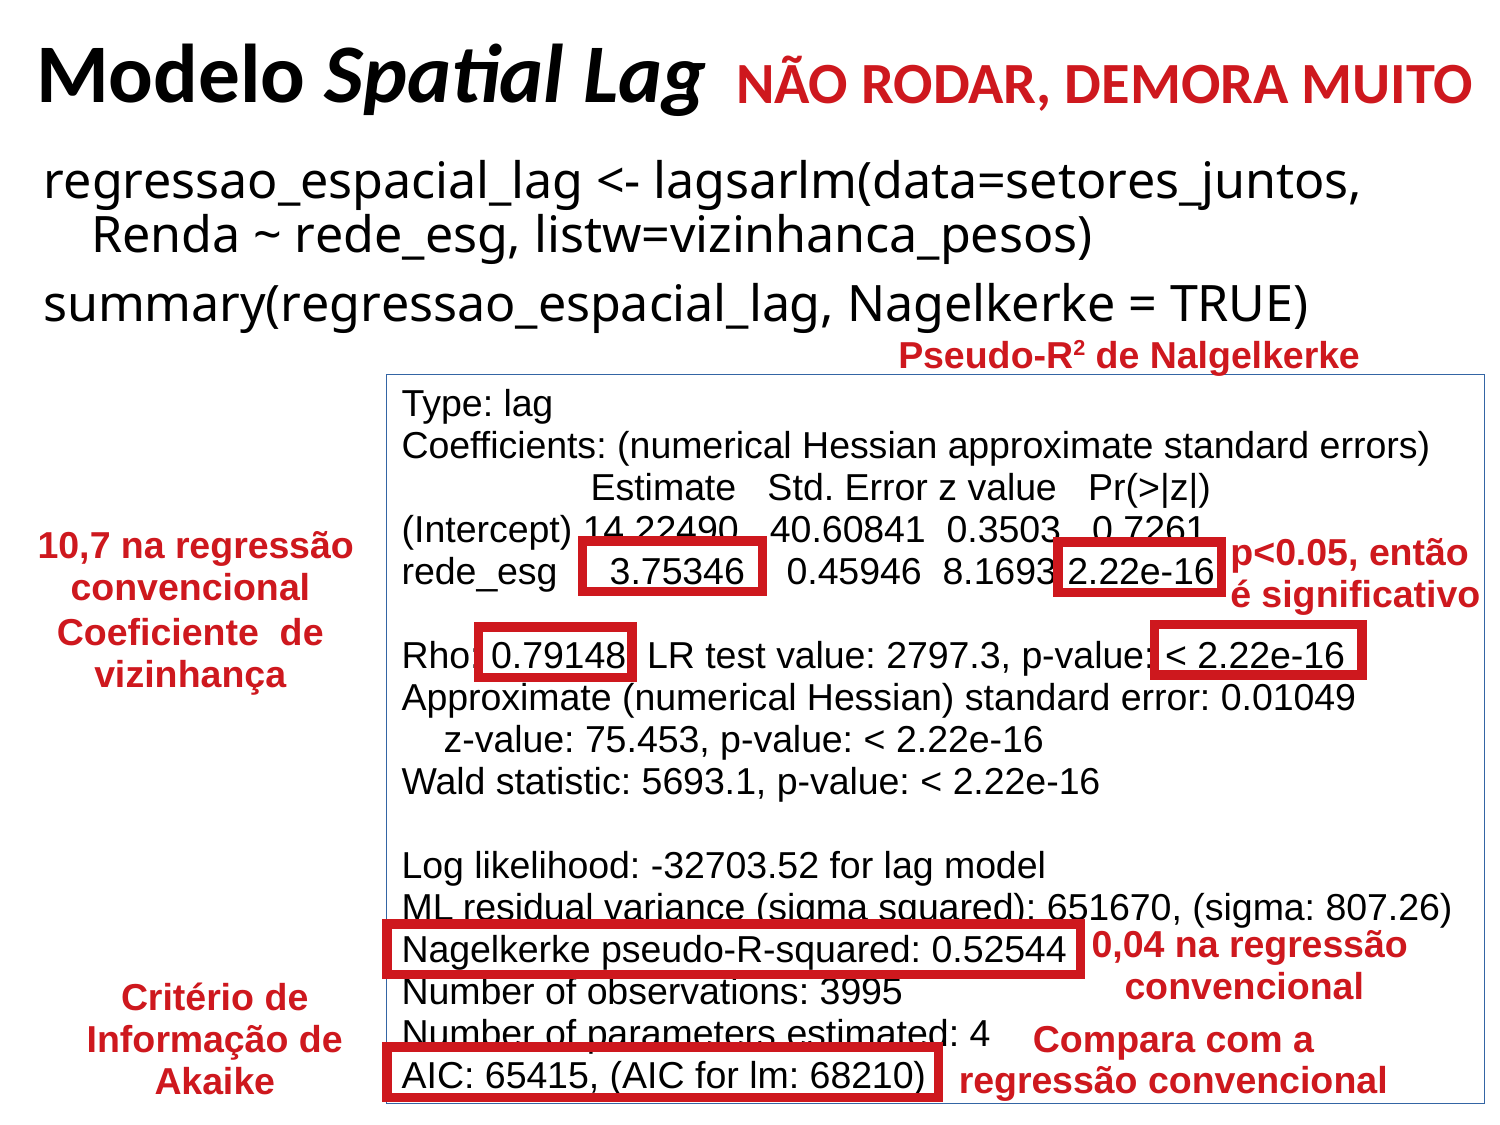

Modelo Spatial Lag
NÃO RODAR, DEMORA MUITO
# regressao_espacial_lag <- lagsarlm(data=setores_juntos, Renda ~ rede_esg, listw=vizinhanca_pesos)
summary(regressao_espacial_lag, Nagelkerke = TRUE)
Pseudo-R2 de Nalgelkerke
Type: lag
Coefficients: (numerical Hessian approximate standard errors)
 Estimate Std. Error z value Pr(>|z|)
(Intercept) 14.22490 40.60841 0.3503 0.7261
rede_esg 3.75346 0.45946 8.1693 2.22e-16
Rho: 0.79148, LR test value: 2797.3, p-value: < 2.22e-16
Approximate (numerical Hessian) standard error: 0.01049
 z-value: 75.453, p-value: < 2.22e-16
Wald statistic: 5693.1, p-value: < 2.22e-16
Log likelihood: -32703.52 for lag model
ML residual variance (sigma squared): 651670, (sigma: 807.26)
Nagelkerke pseudo-R-squared: 0.52544
Number of observations: 3995
Number of parameters estimated: 4
AIC: 65415, (AIC for lm: 68210)
10,7 na regressão convencional
p<0.05, então é significativo
Coeficiente de vizinhança
0,04 na regressão convencional
Critério de Informação de Akaike
Compara com a regressão convencional